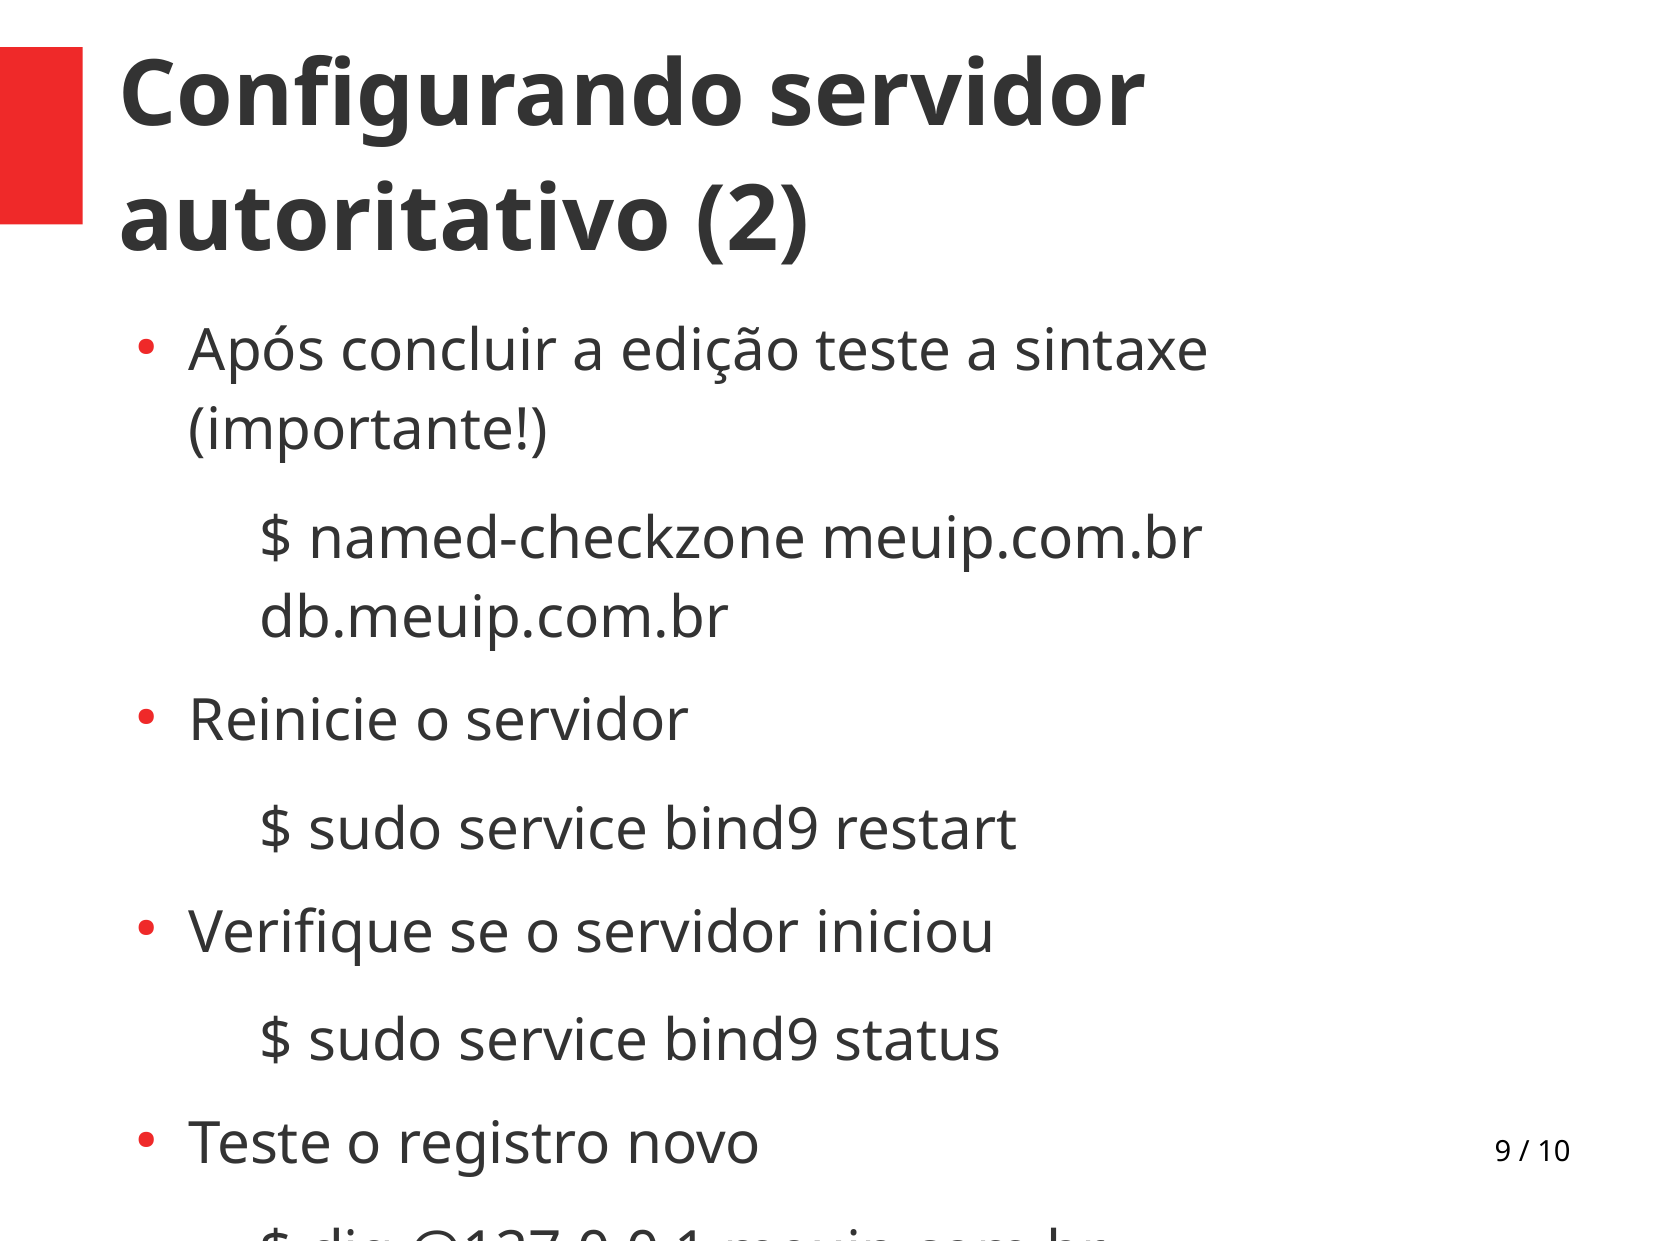

# Configurando servidor autoritativo (2)
Após concluir a edição teste a sintaxe (importante!)
$ named-checkzone meuip.com.br db.meuip.com.br
Reinicie o servidor
$ sudo service bind9 restart
Verifique se o servidor iniciou
$ sudo service bind9 status
Teste o registro novo
$ dig @127.0.0.1 meuip.com.br
9